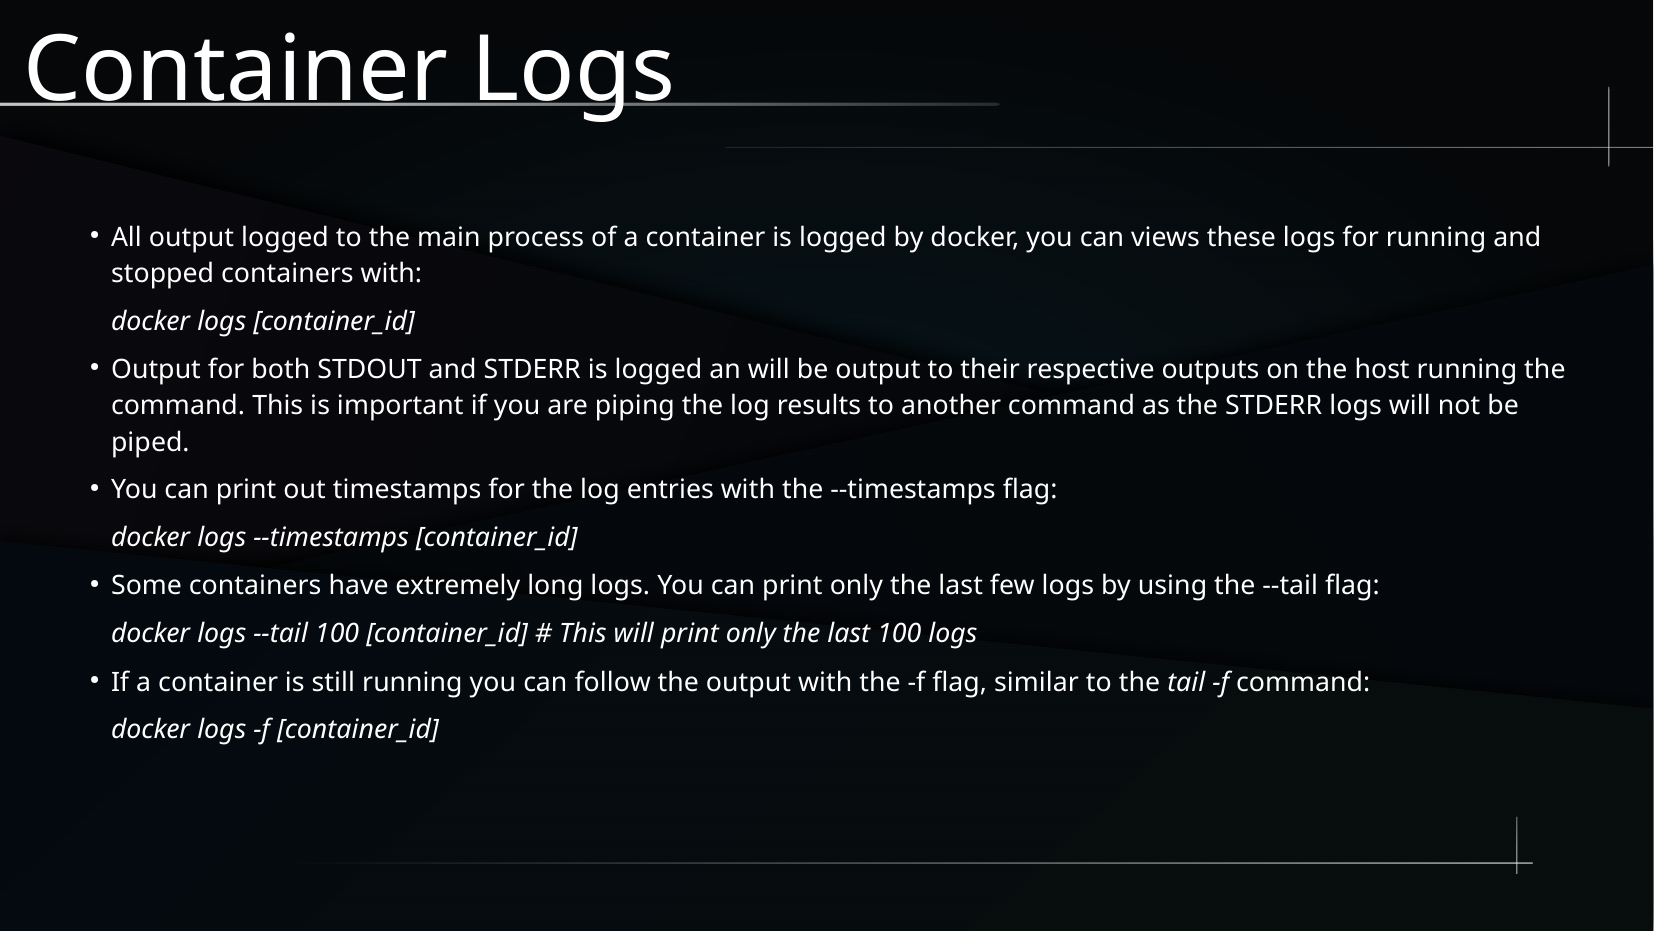

# Container Logs
All output logged to the main process of a container is logged by docker, you can views these logs for running and stopped containers with:
docker logs [container_id]
Output for both STDOUT and STDERR is logged an will be output to their respective outputs on the host running the command. This is important if you are piping the log results to another command as the STDERR logs will not be piped.
You can print out timestamps for the log entries with the --timestamps flag:
docker logs --timestamps [container_id]
Some containers have extremely long logs. You can print only the last few logs by using the --tail flag:
docker logs --tail 100 [container_id] # This will print only the last 100 logs
If a container is still running you can follow the output with the -f flag, similar to the tail -f command:
docker logs -f [container_id]